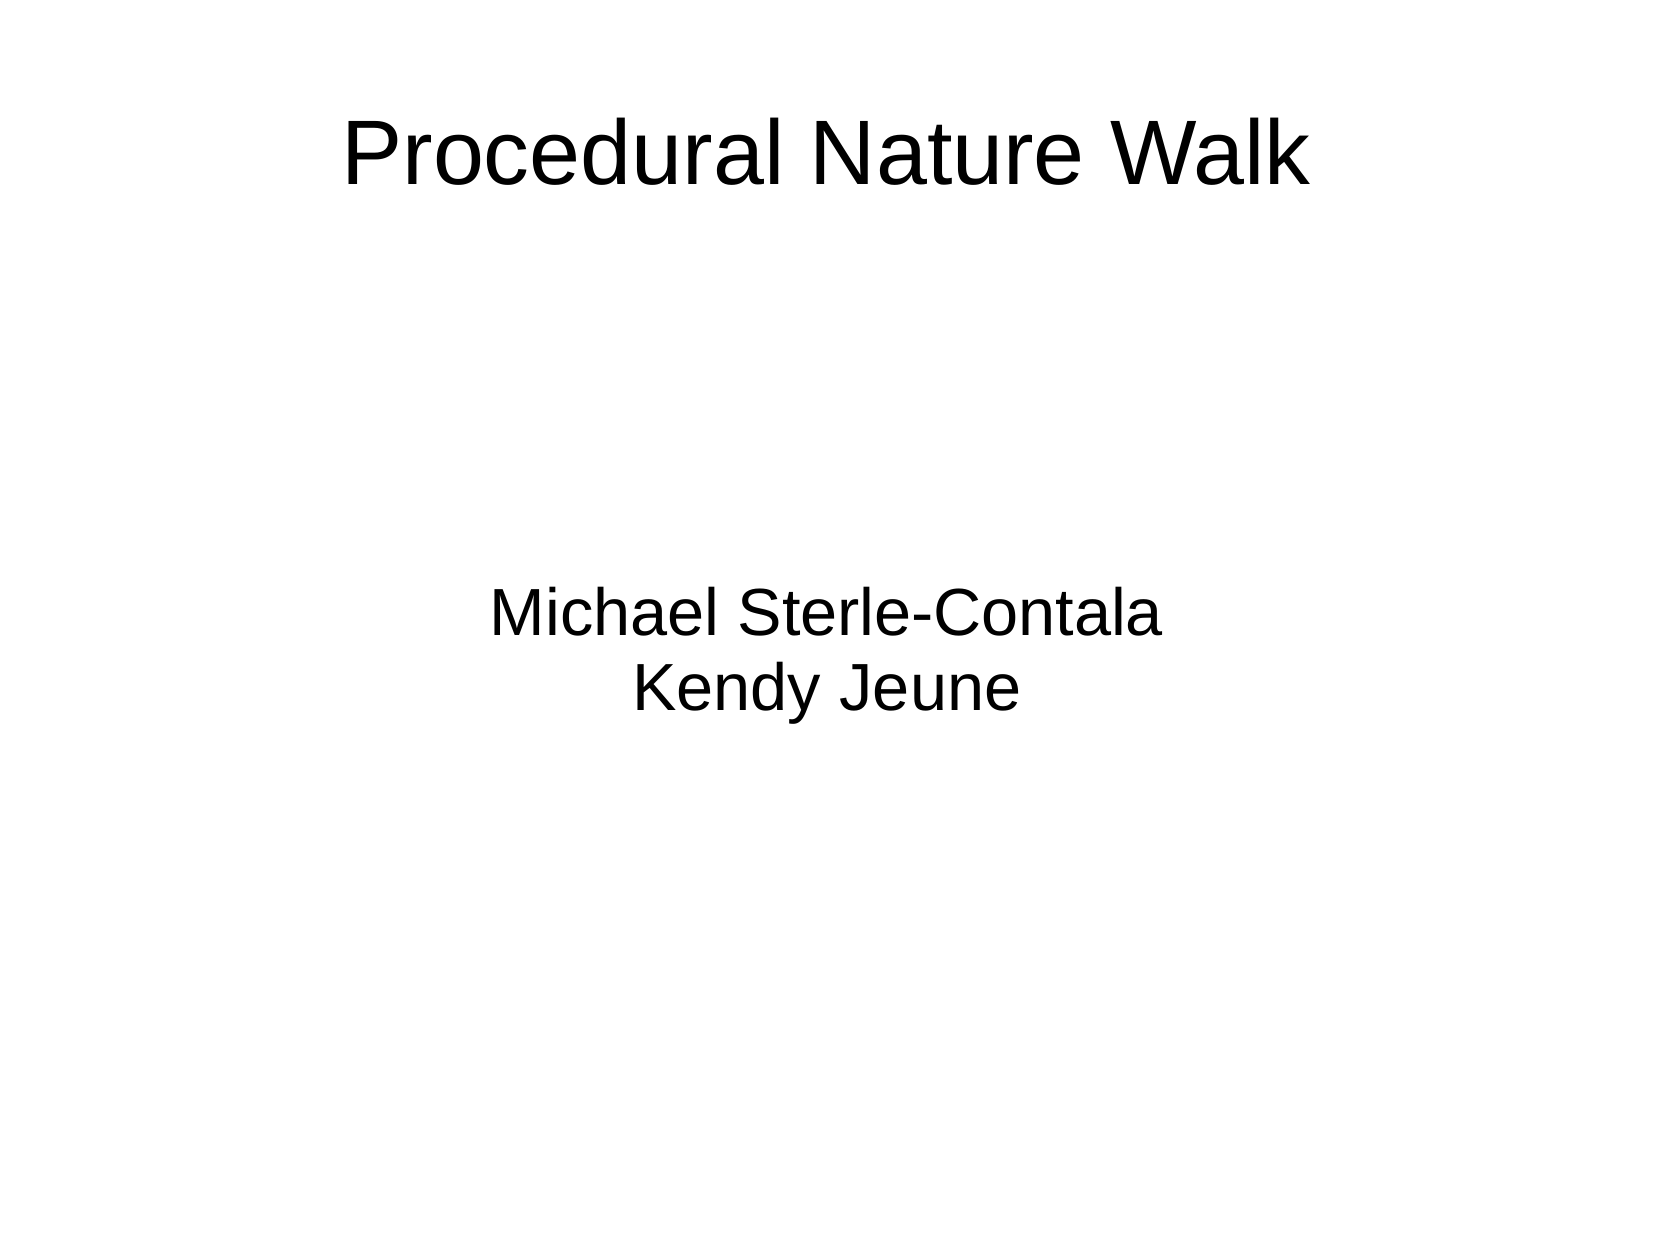

# Procedural Nature Walk
Michael Sterle-Contala
Kendy Jeune